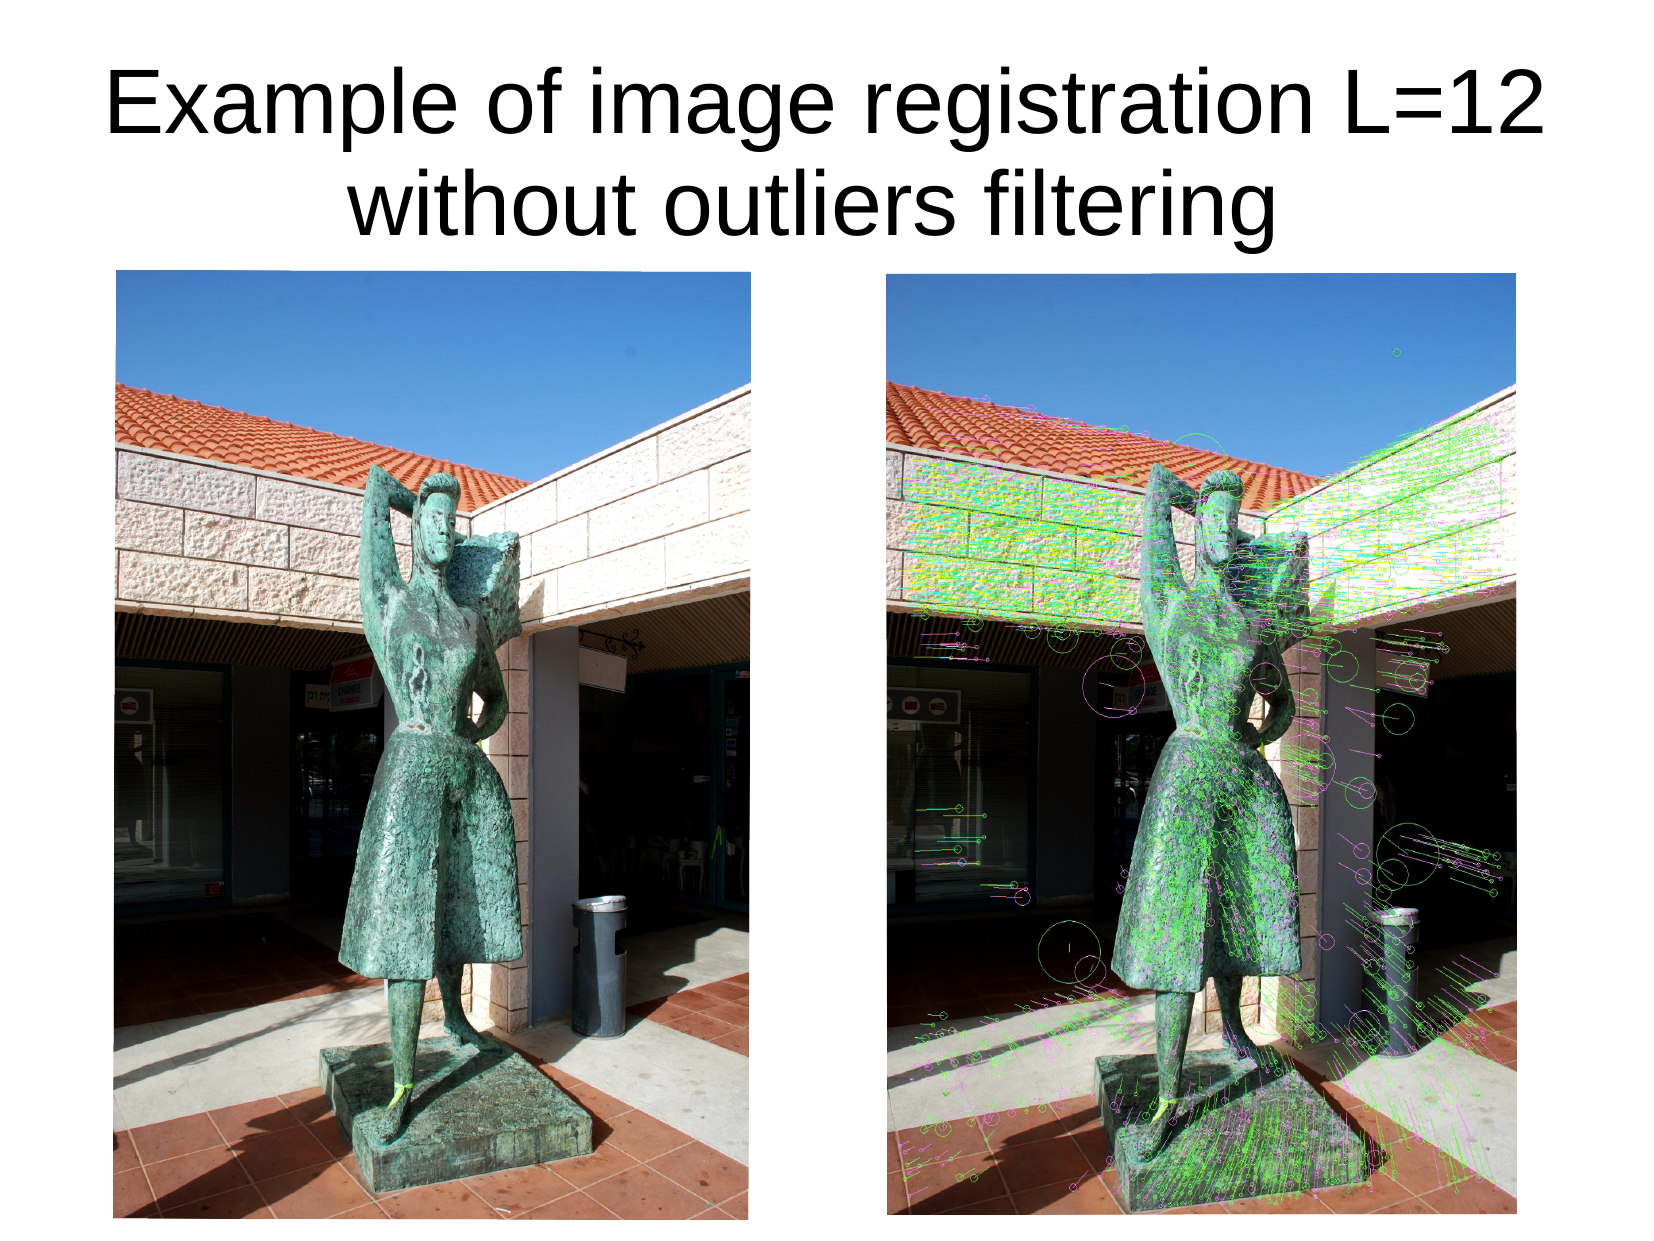

# Example of image registration L=12 without outliers filtering